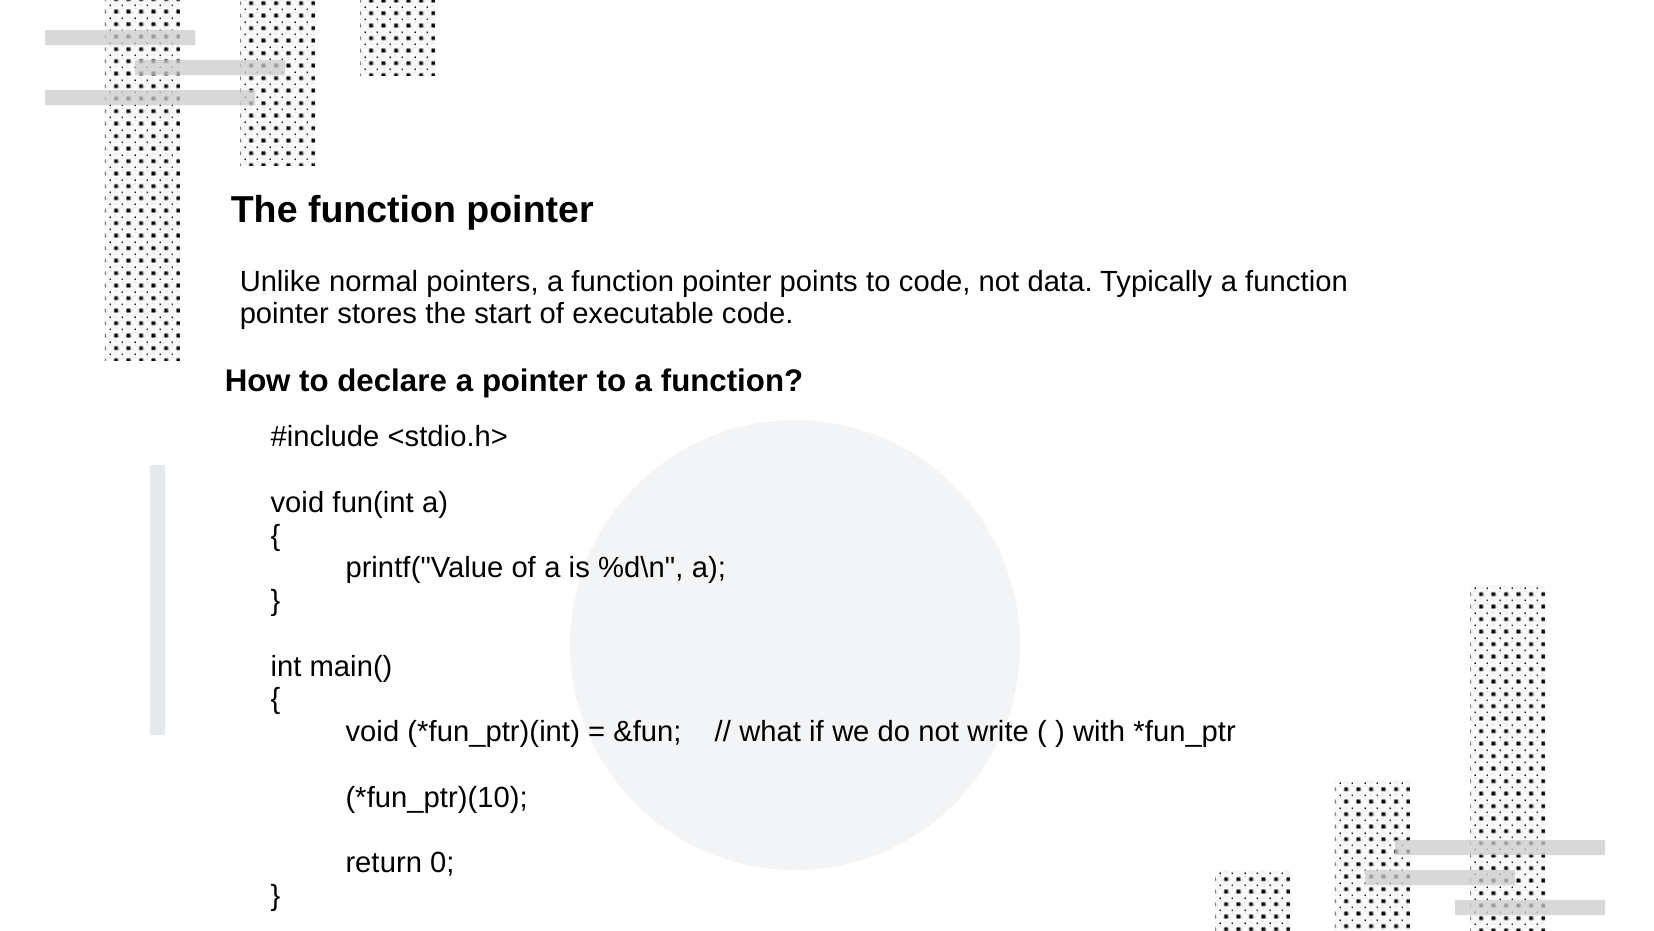

The function pointer
Unlike normal pointers, a function pointer points to code, not data. Typically a function pointer stores the start of executable code.
How to declare a pointer to a function?
#include <stdio.h>
void fun(int a)
{
	printf("Value of a is %d\n", a);
}
int main()
{
	void (*fun_ptr)(int) = &fun; // what if we do not write ( ) with *fun_ptr
	(*fun_ptr)(10);
	return 0;
}